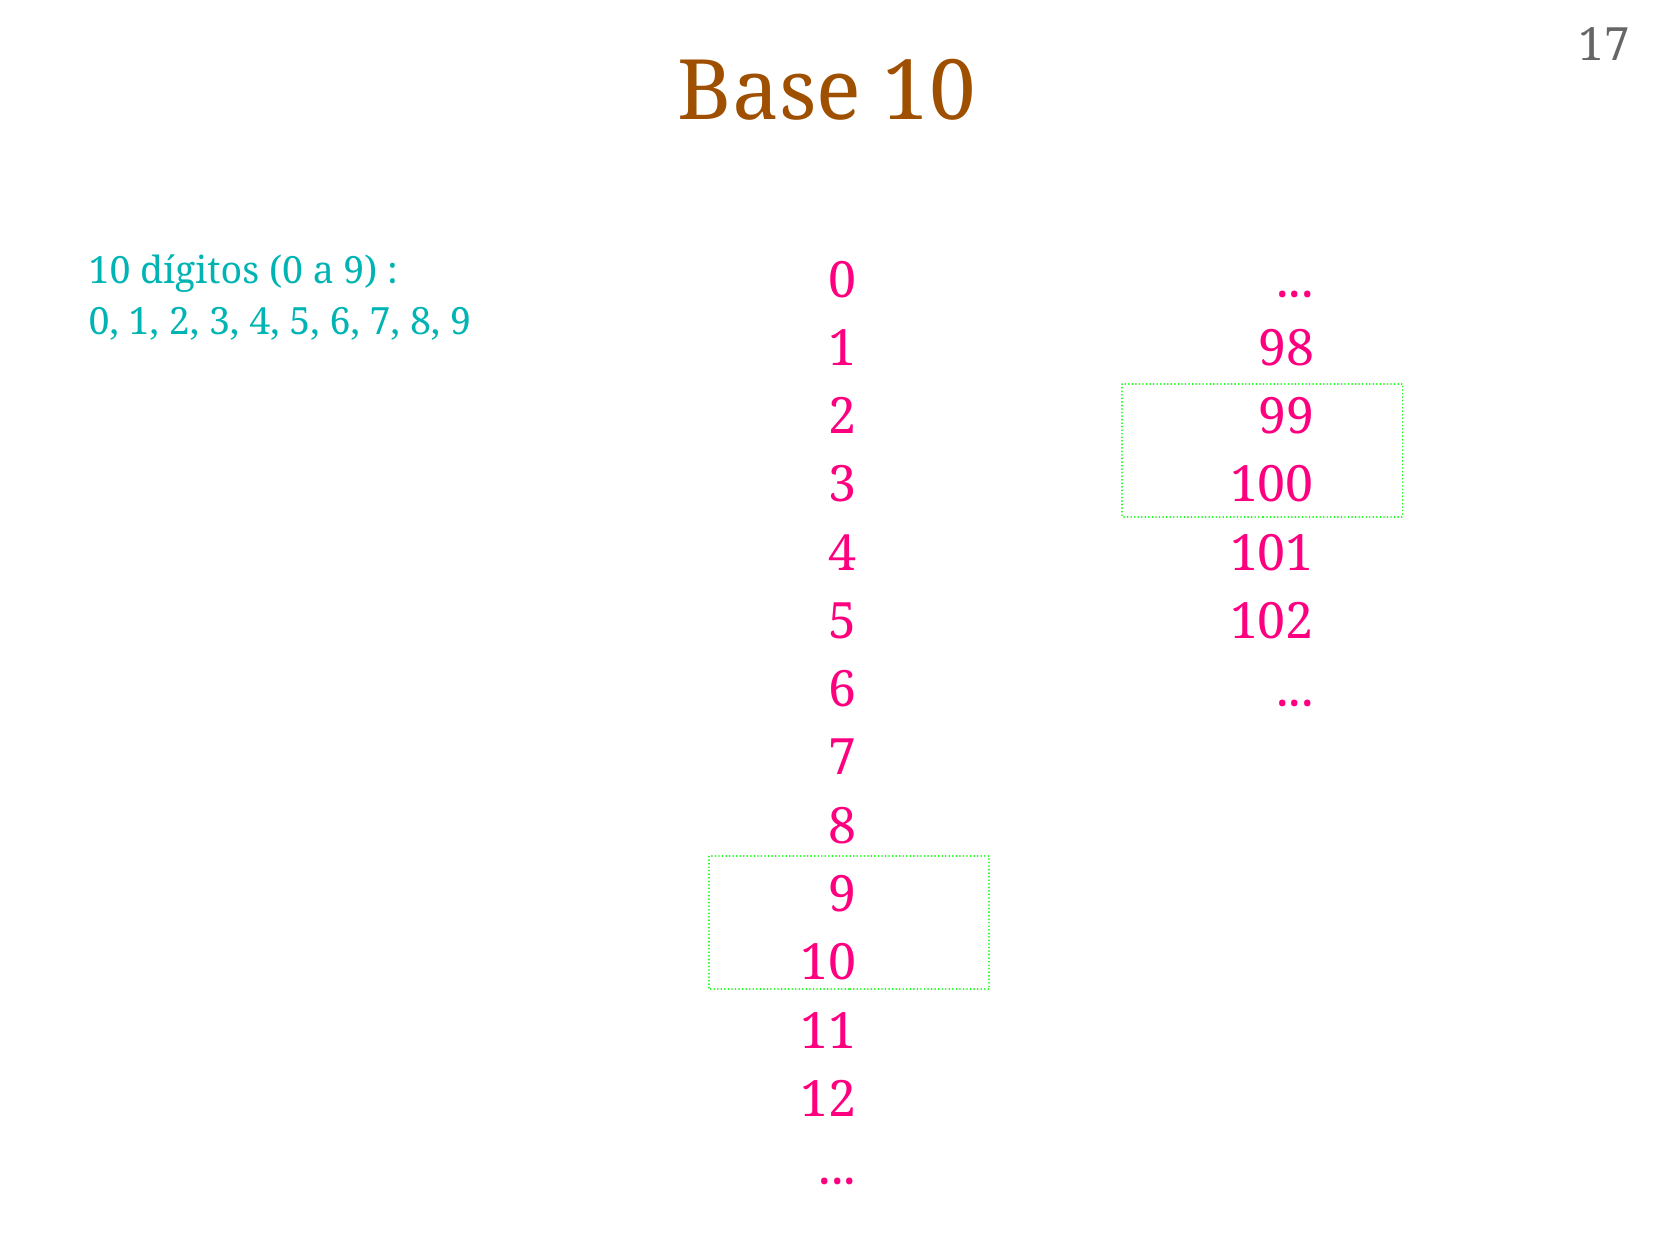

17
# Base 10
10 dígitos (0 a 9) :
0, 1, 2, 3, 4, 5, 6, 7, 8, 9
0
1
2
3
4
5
6
7
8
9
10
11
12
...
...
98
99
100
101
102
...